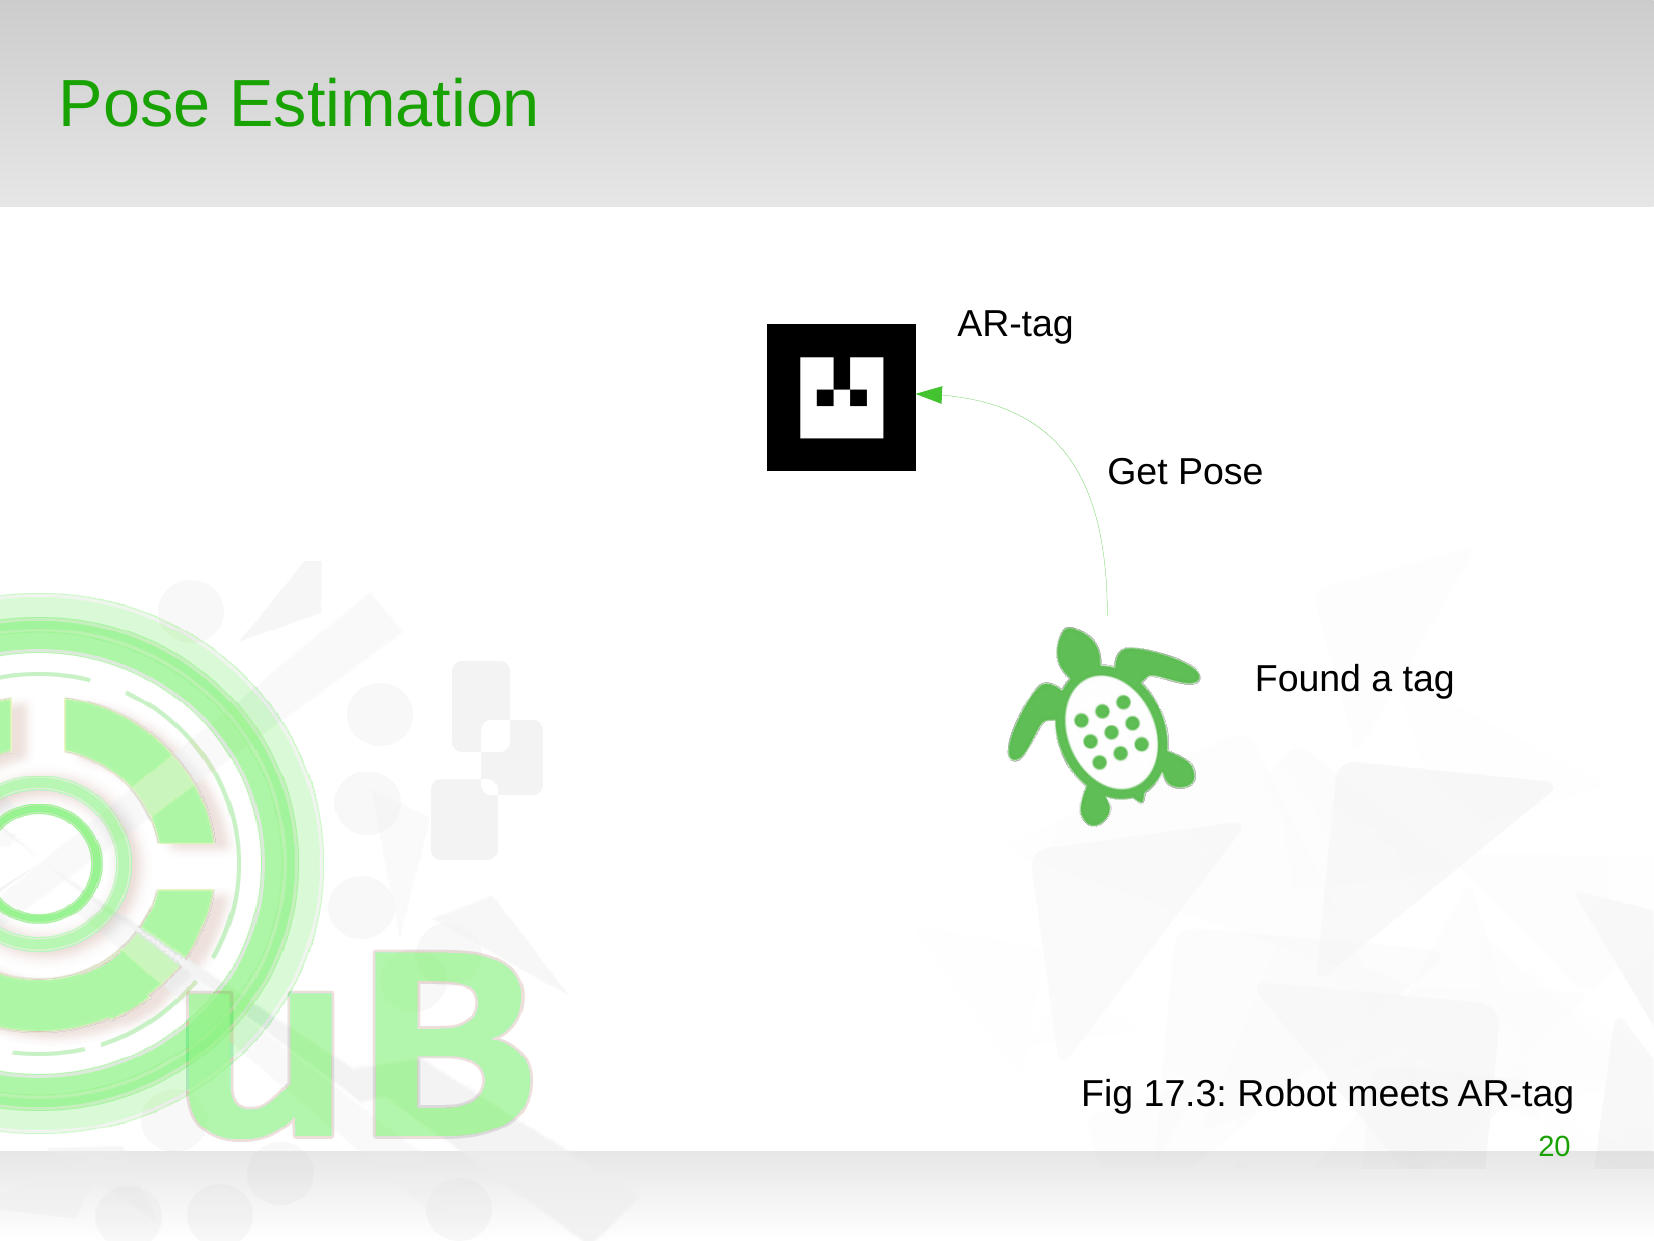

# Pose Estimation
AR-tag
Get Pose
Found a tag
Fig 17.3: Robot meets AR-tag
20